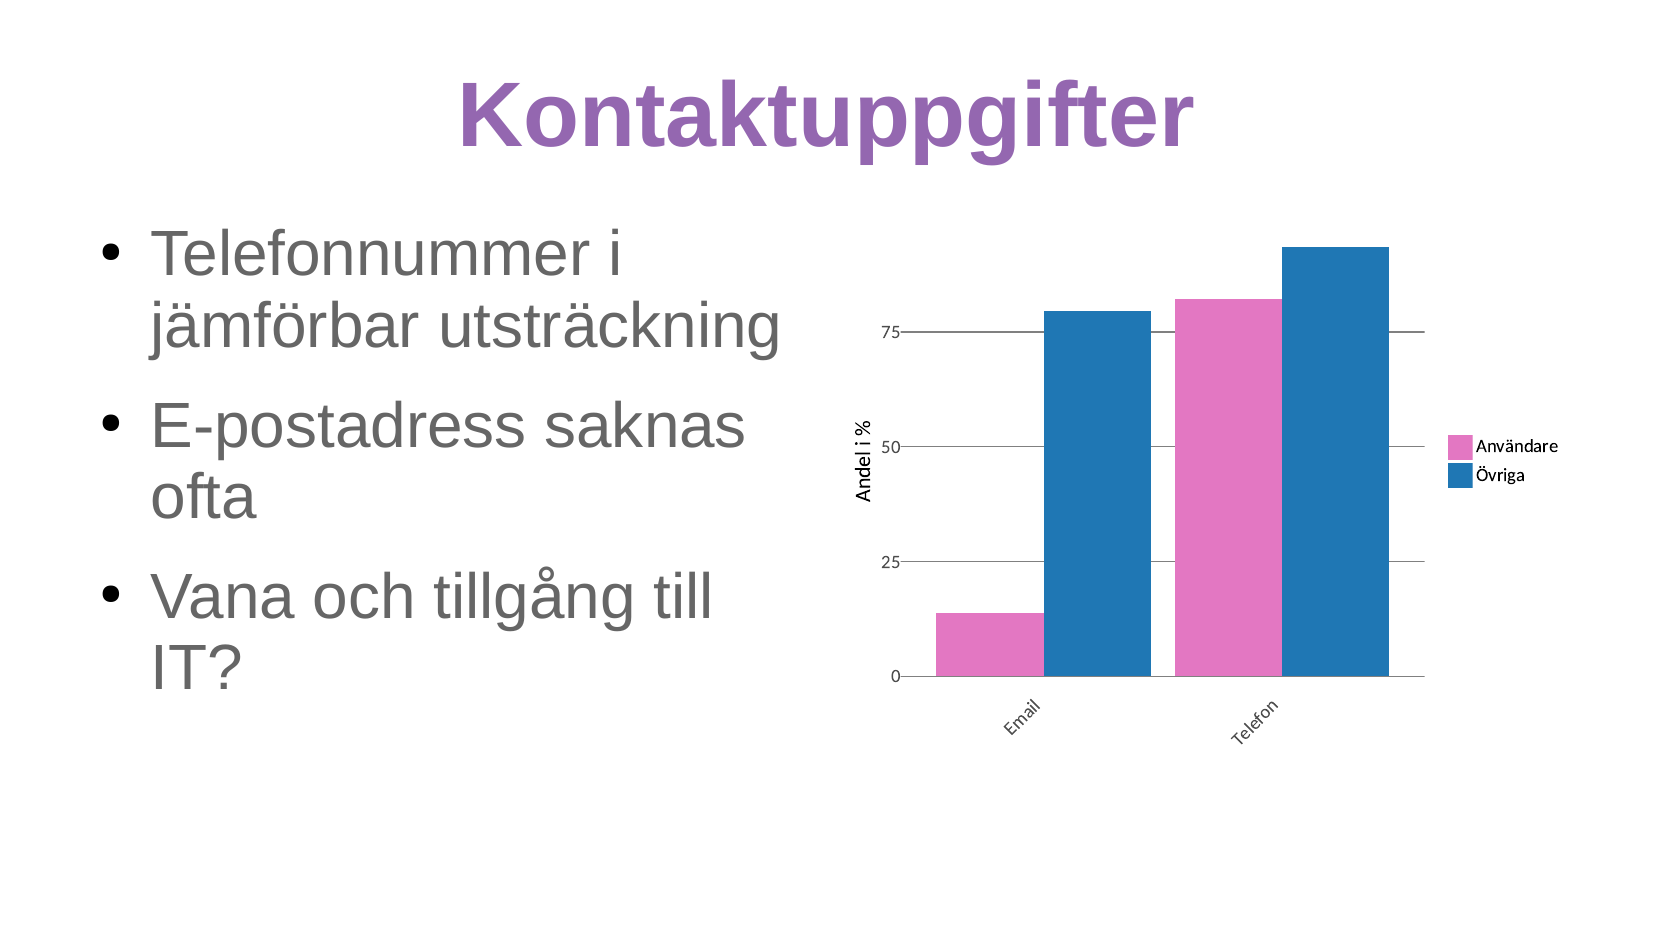

# Kontaktuppgifter
Telefonnummer i jämförbar utsträckning
E-postadress saknas ofta
Vana och tillgång till IT?